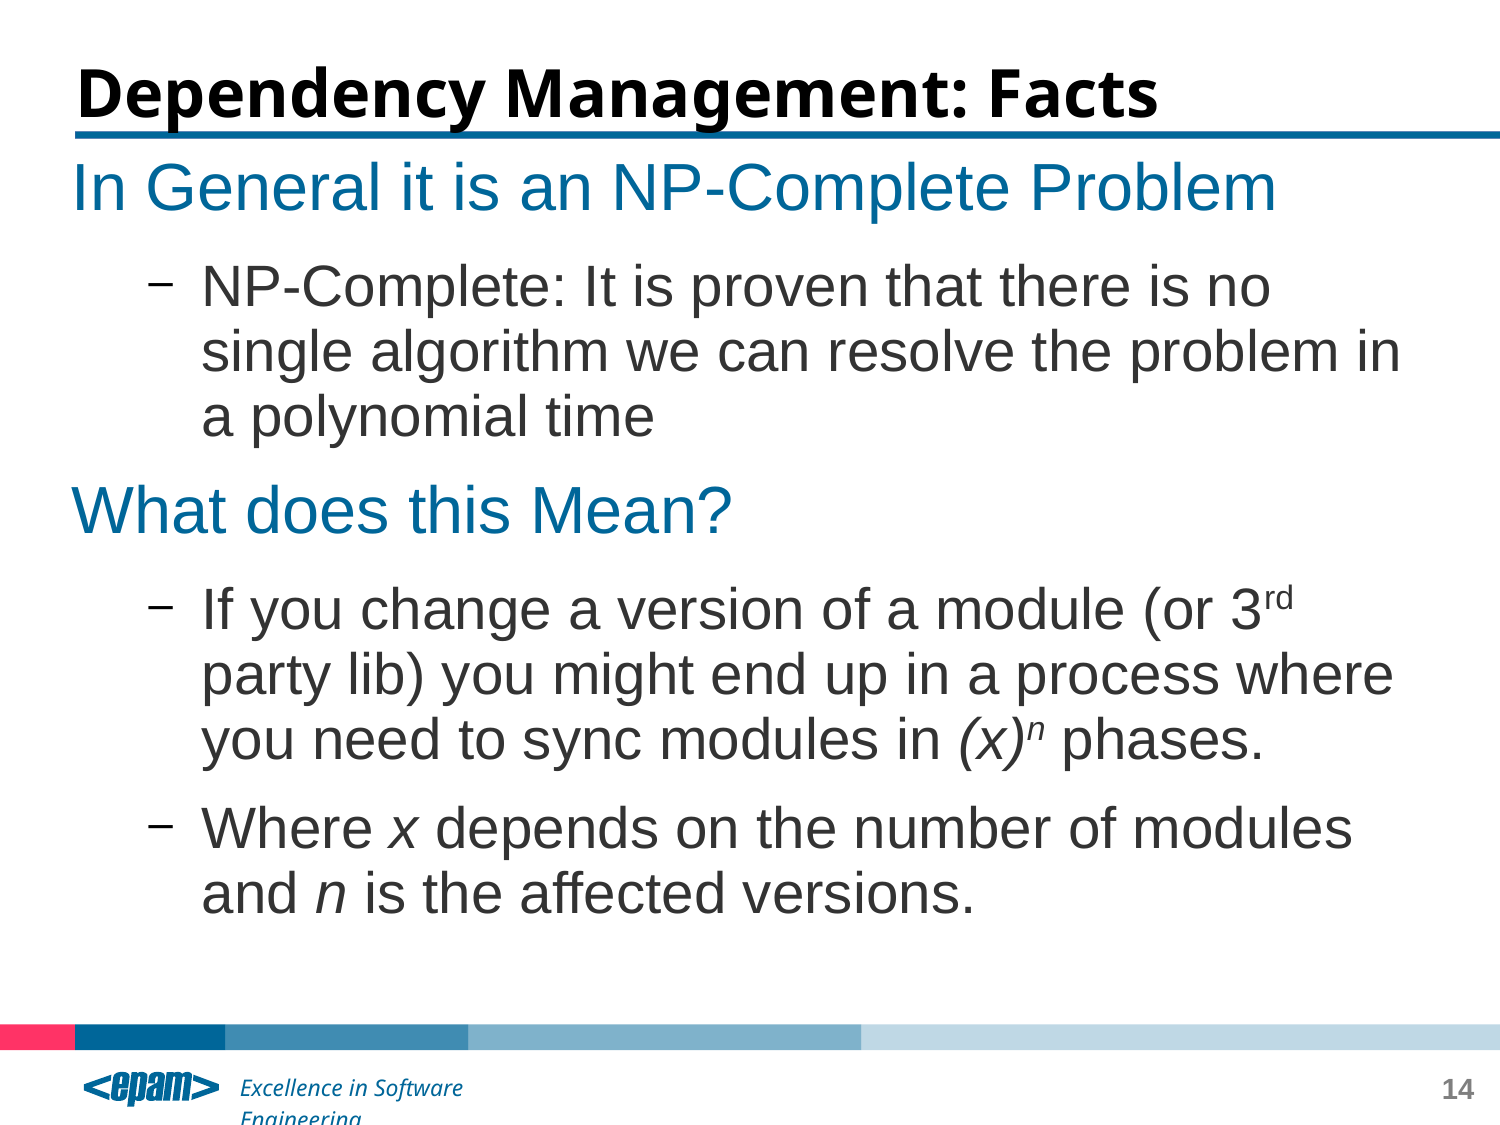

Dependency Management: Facts
# In General it is an NP-Complete Problem
NP-Complete: It is proven that there is no single algorithm we can resolve the problem in a polynomial time
What does this Mean?
If you change a version of a module (or 3rd party lib) you might end up in a process where you need to sync modules in (x)n phases.
Where x depends on the number of modules and n is the affected versions.